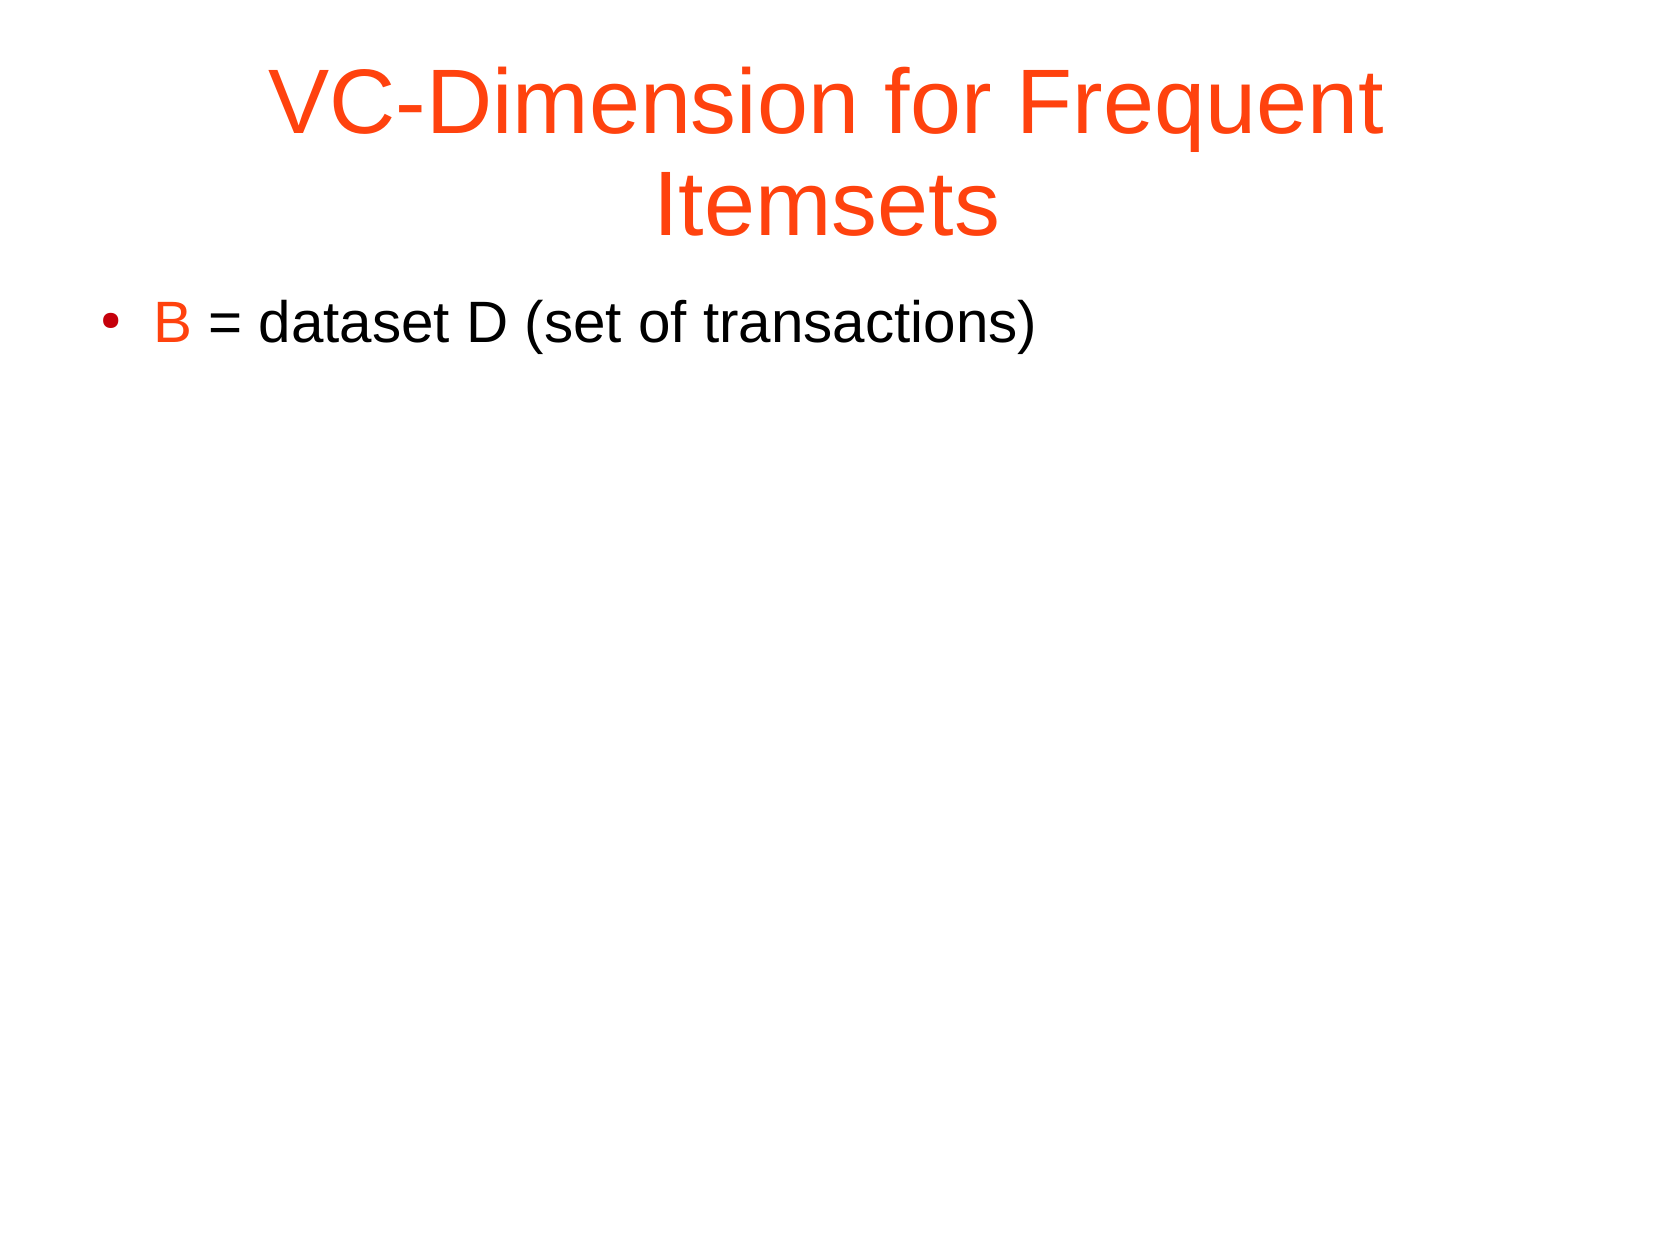

# VC-Dimension for Frequent Itemsets
B = dataset D (set of transactions)